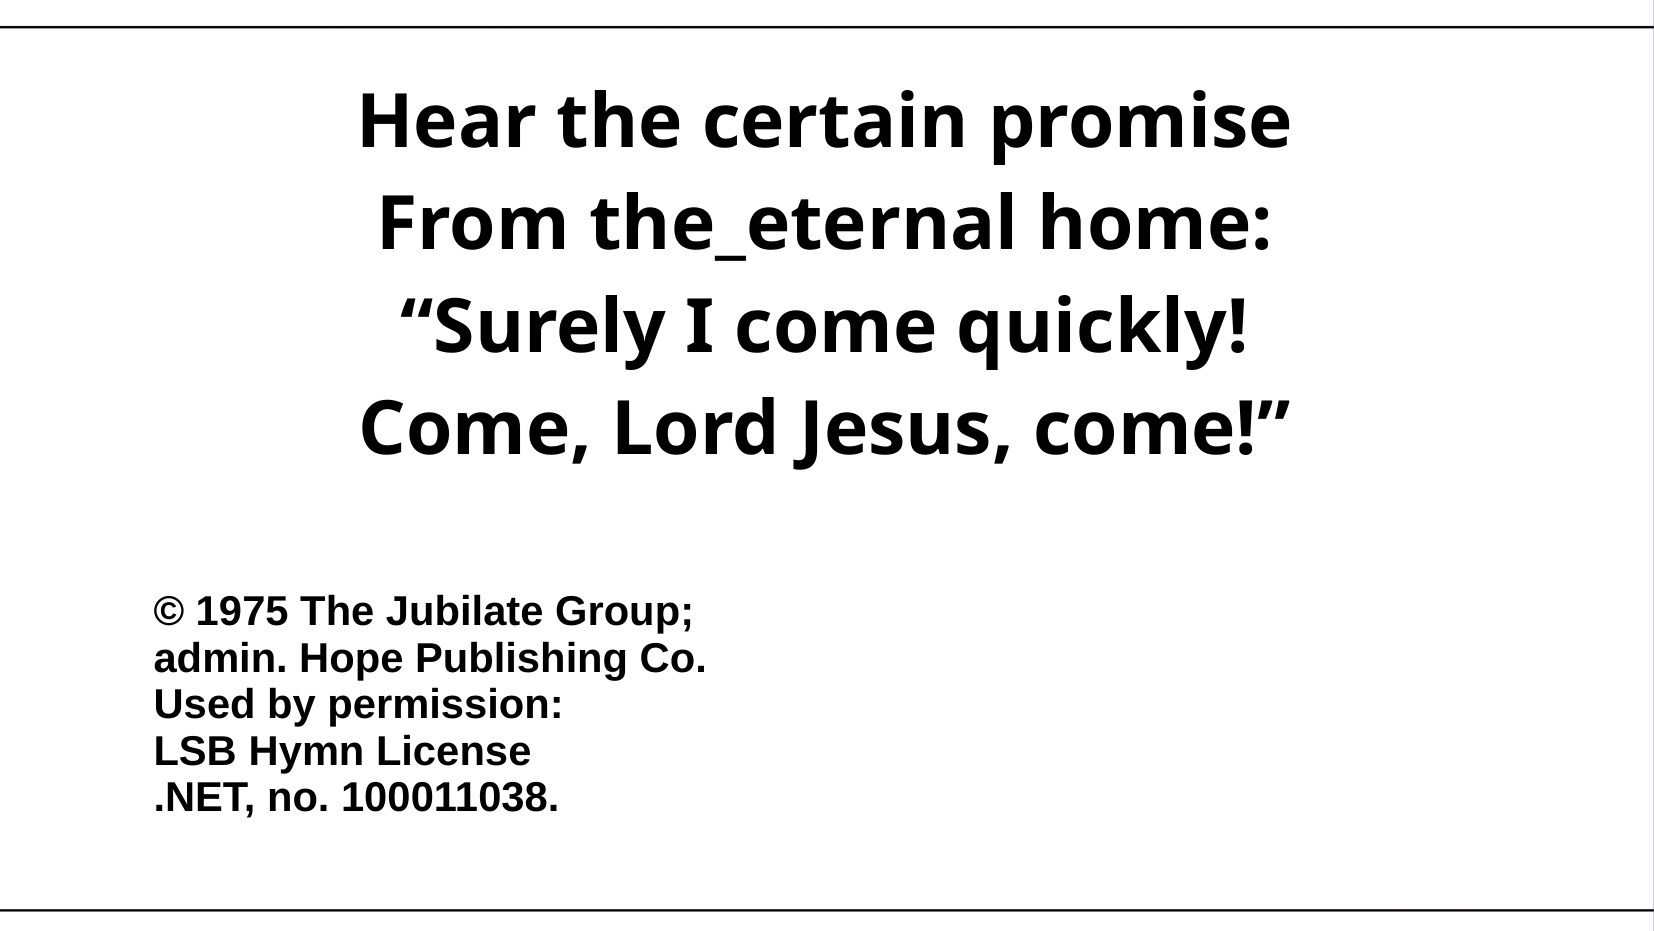

Hear the certain promise
From the_eternal home:
“Surely I come quickly!
Come, Lord Jesus, come!”
© 1975 The Jubilate Group;
admin. Hope Publishing Co.
Used by permission:
LSB Hymn License
.NET, no. 100011038.